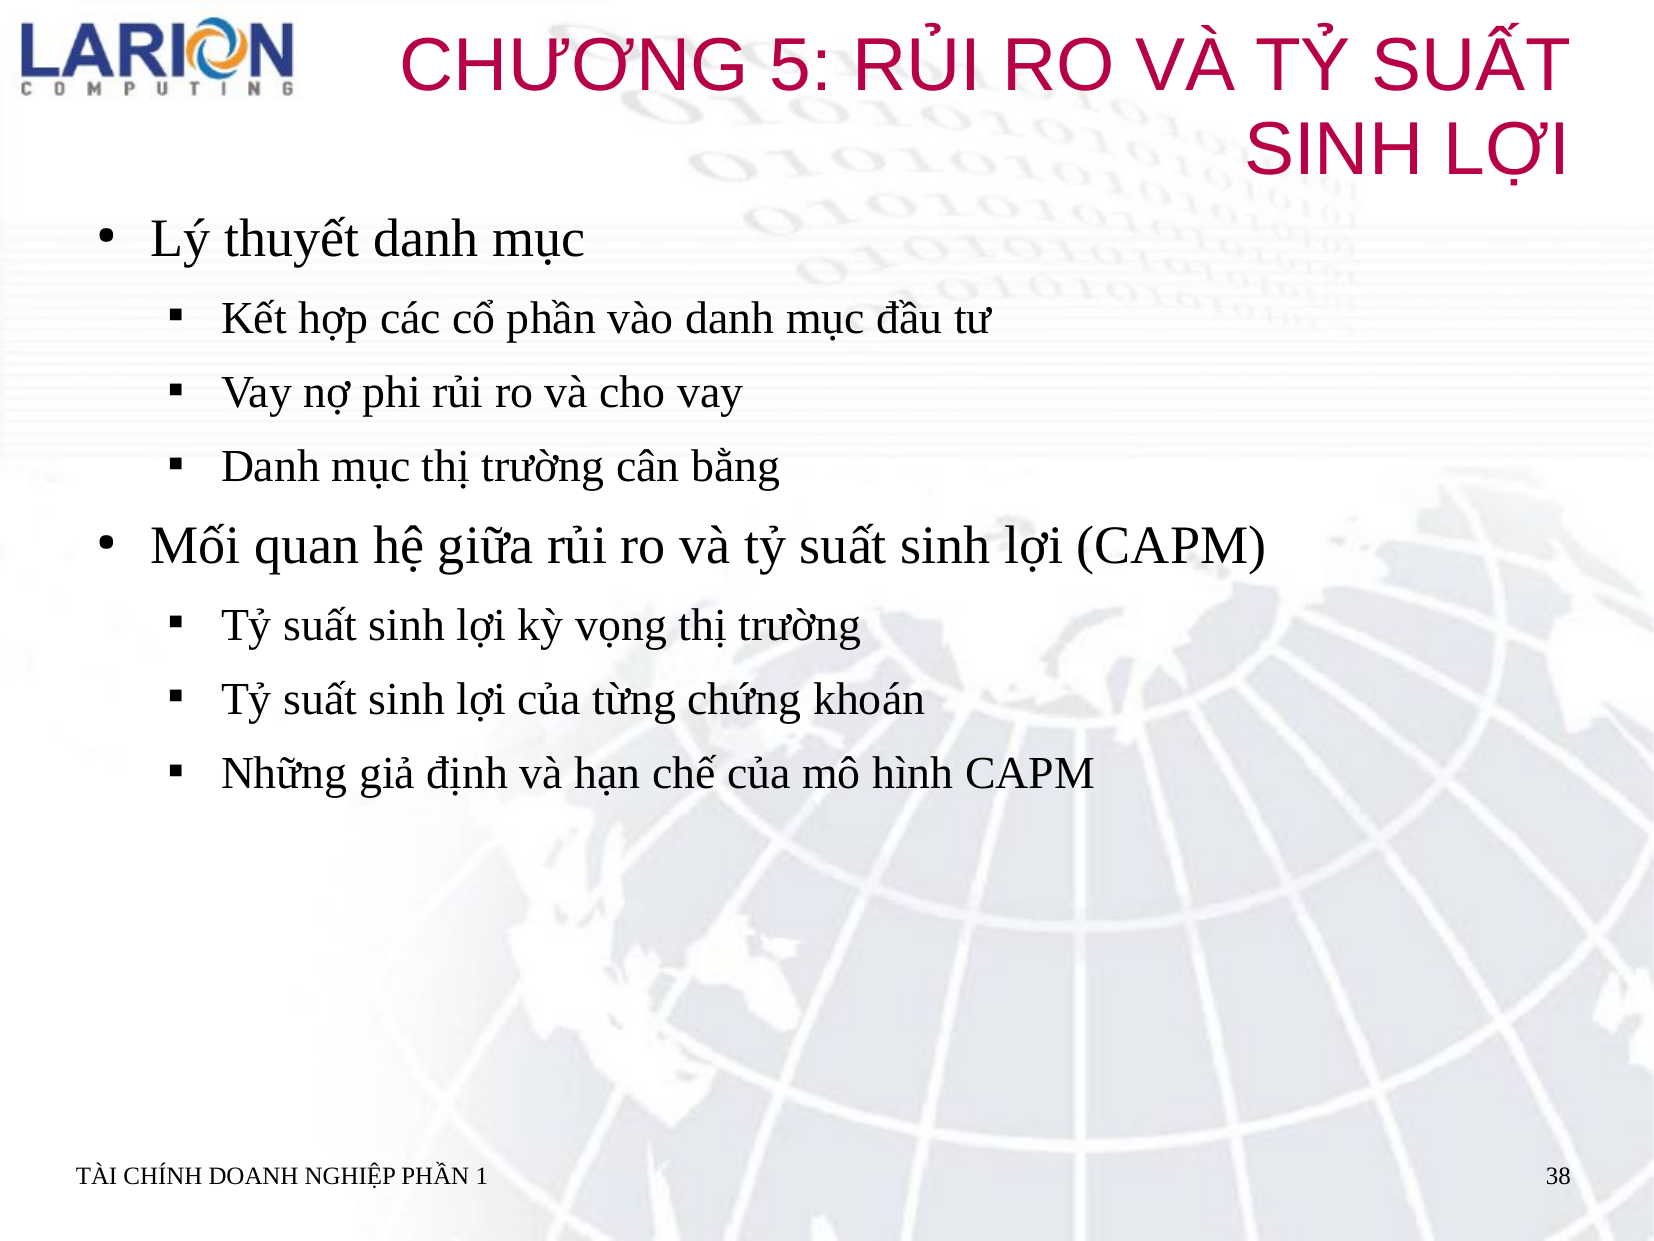

# CHƯƠNG 5: RỦI RO VÀ TỶ SUẤT SINH LỢI
Lý thuyết danh mục
Kết hợp các cổ phần vào danh mục đầu tư
Vay nợ phi rủi ro và cho vay
Danh mục thị trường cân bằng
Mối quan hệ giữa rủi ro và tỷ suất sinh lợi (CAPM)
Tỷ suất sinh lợi kỳ vọng thị trường
Tỷ suất sinh lợi của từng chứng khoán
Những giả định và hạn chế của mô hình CAPM
TÀI CHÍNH DOANH NGHIỆP PHẦN 1
38